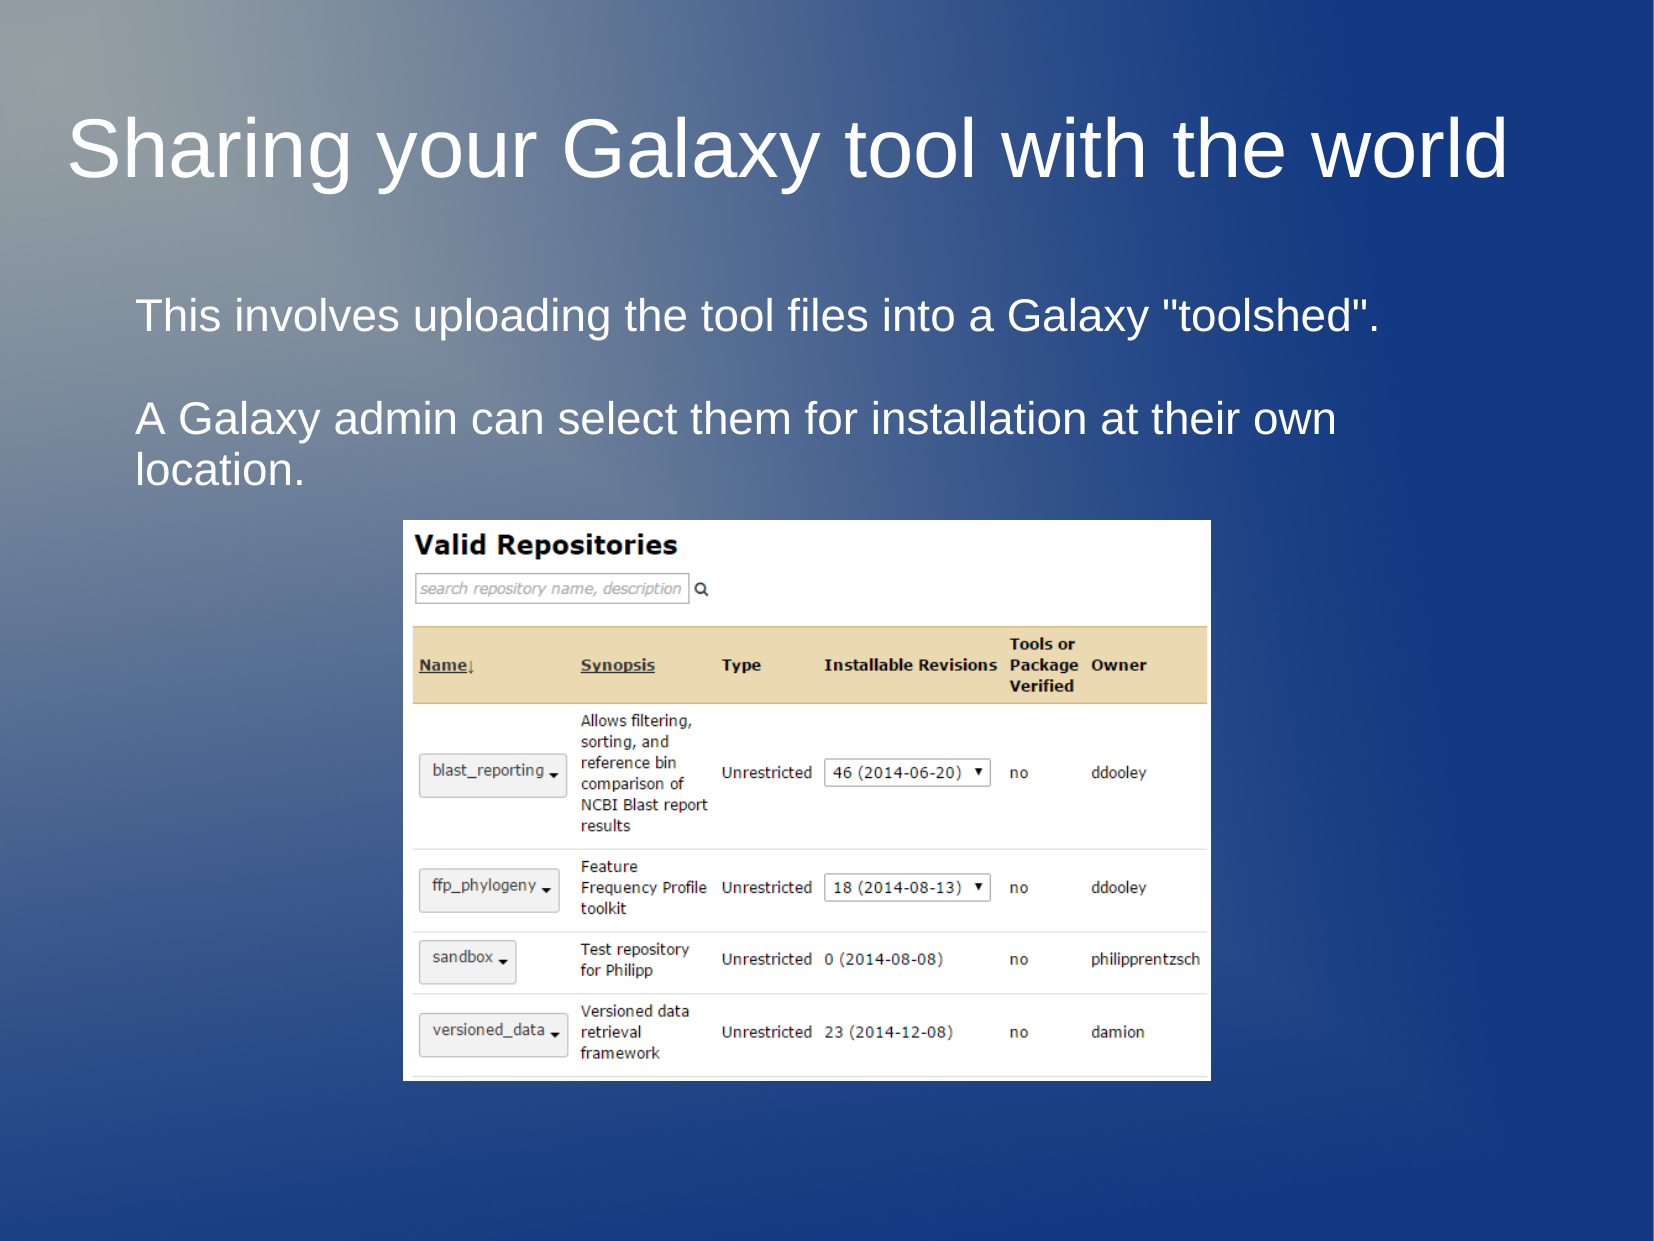

Sharing your Galaxy tool with the world
# This involves uploading the tool files into a Galaxy "toolshed". A Galaxy admin can select them for installation at their own location.